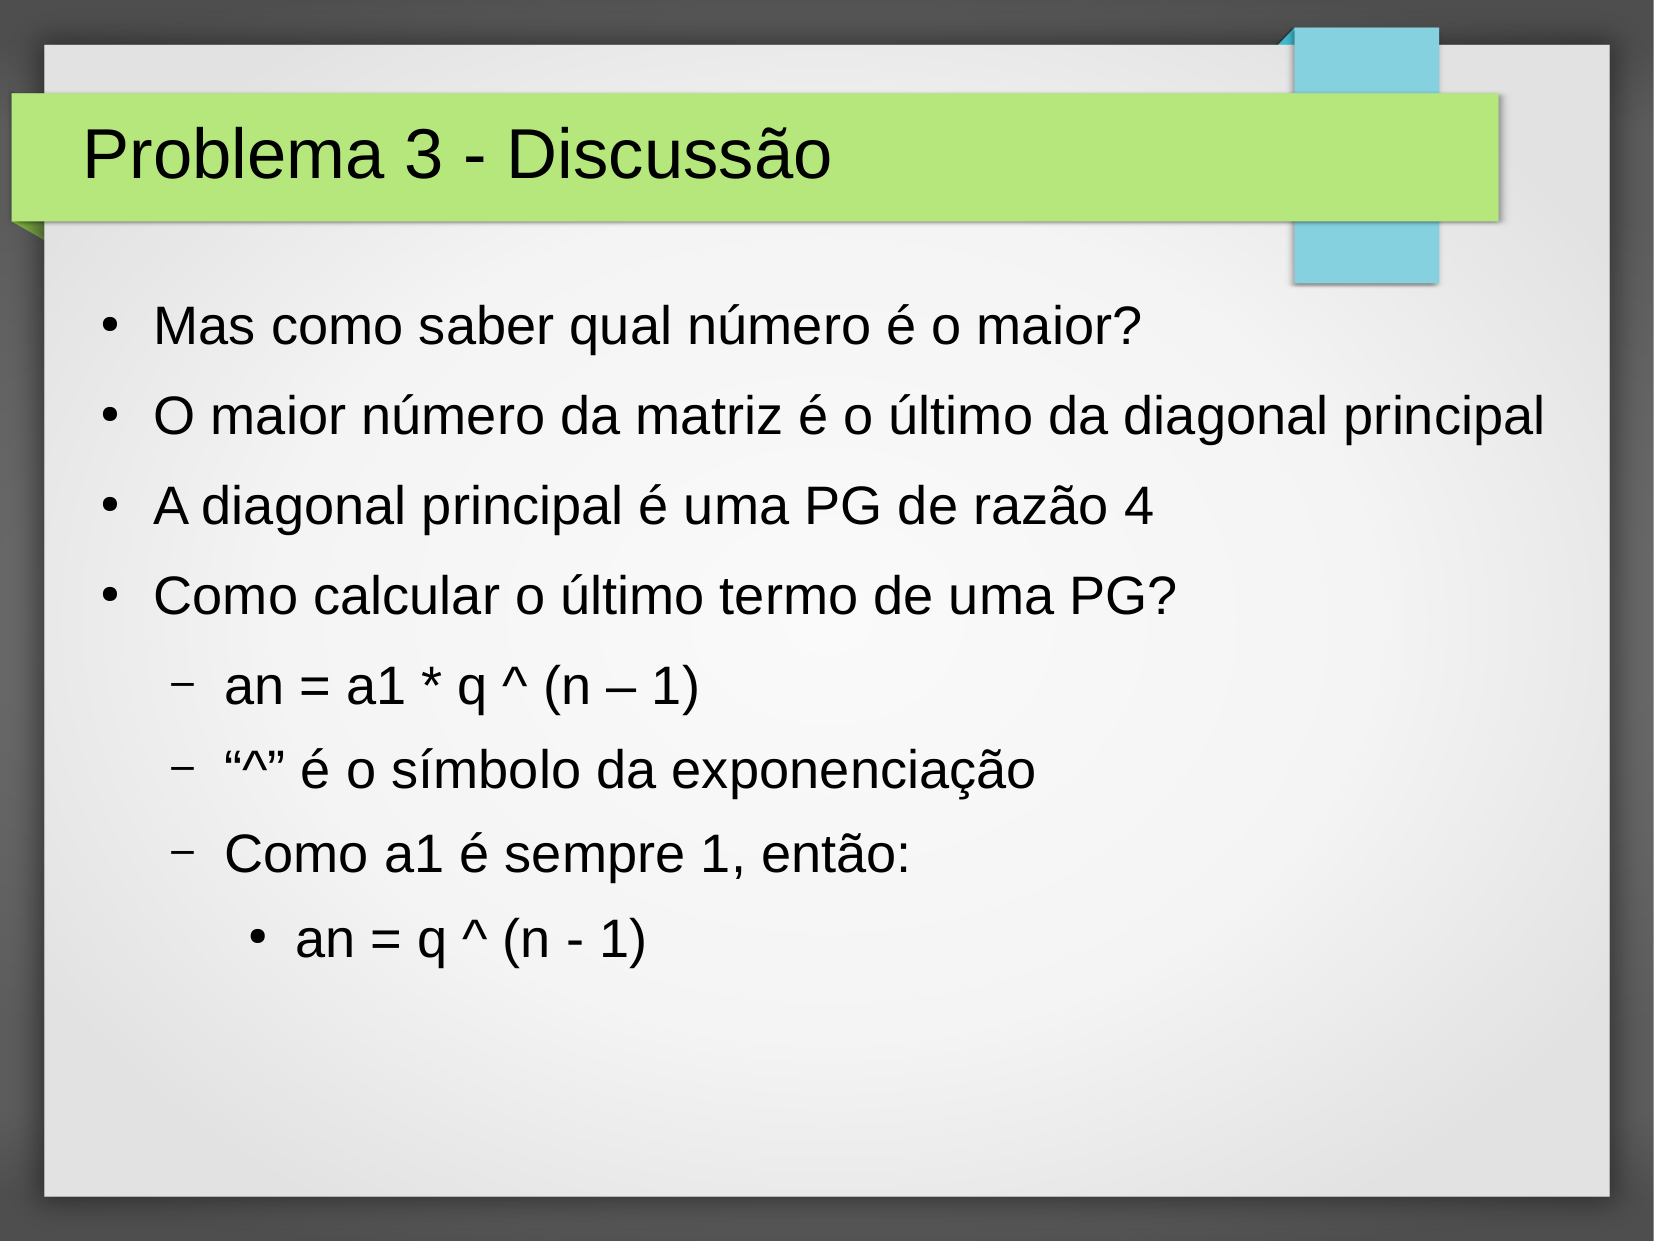

# Problema 3 - Discussão
Mas como saber qual número é o maior?
O maior número da matriz é o último da diagonal principal
A diagonal principal é uma PG de razão 4
Como calcular o último termo de uma PG?
an = a1 * q ^ (n – 1)
“^” é o símbolo da exponenciação
Como a1 é sempre 1, então:
an = q ^ (n - 1)